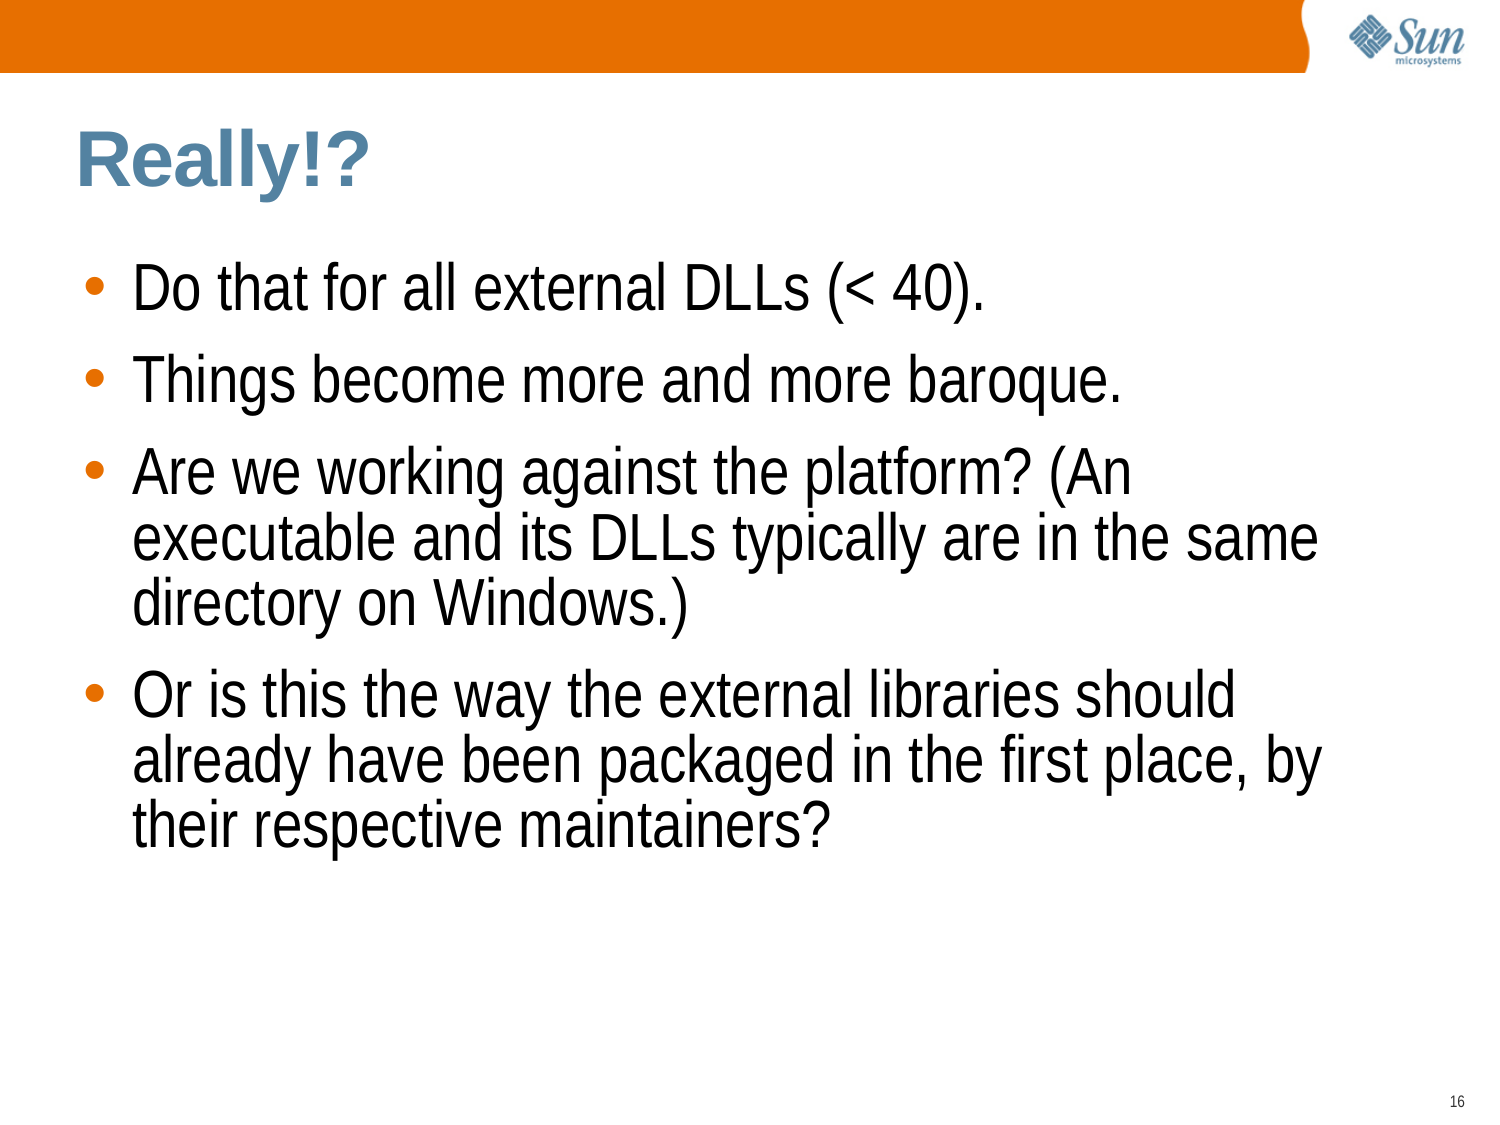

# Really!?
Do that for all external DLLs (< 40).
Things become more and more baroque.
Are we working against the platform? (An executable and its DLLs typically are in the same directory on Windows.)
Or is this the way the external libraries should already have been packaged in the first place, by their respective maintainers?